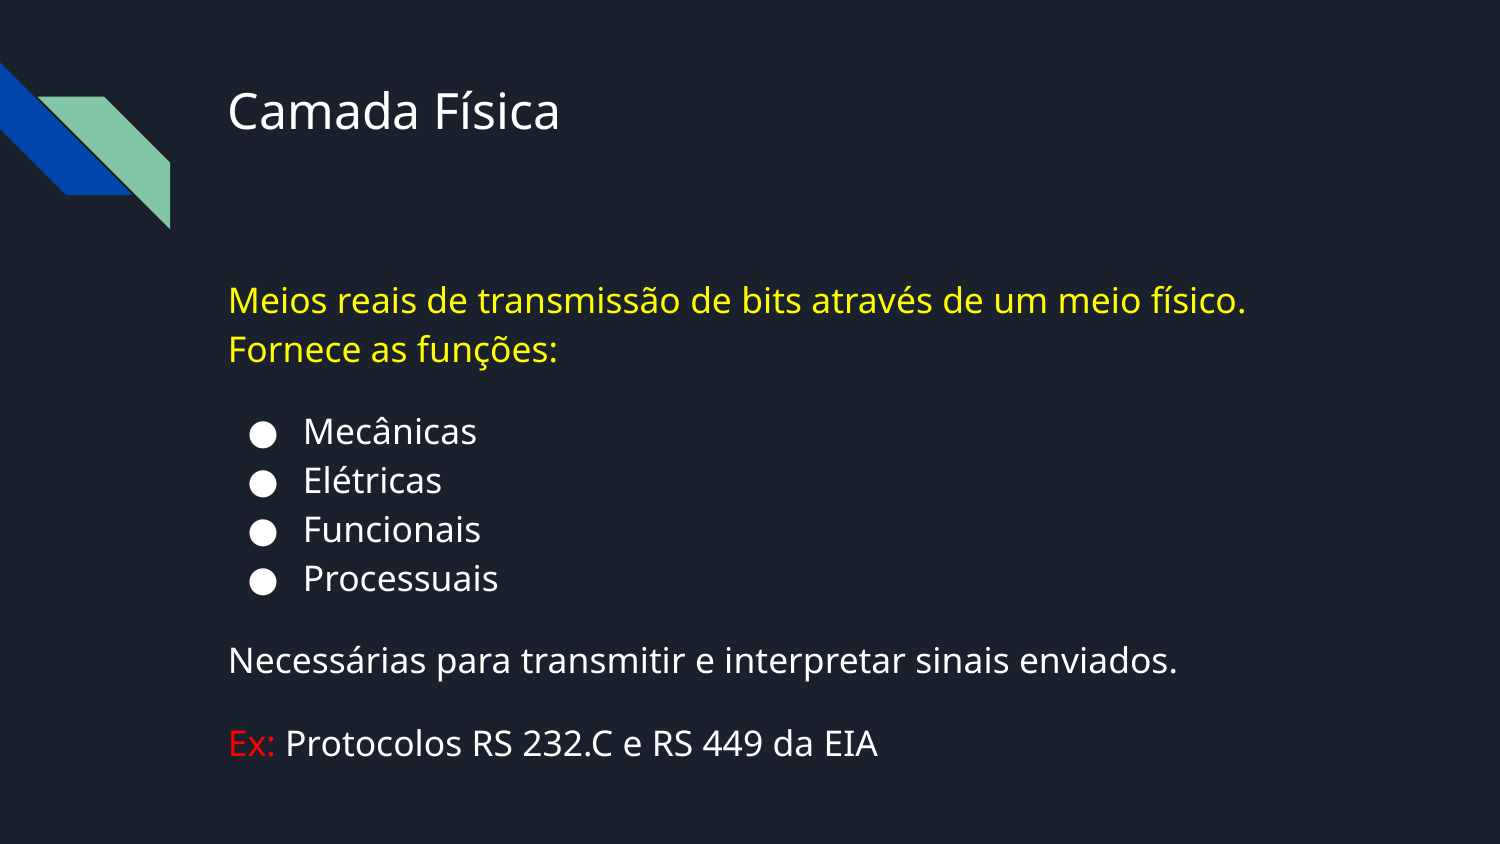

# Camada Física
Meios reais de transmissão de bits através de um meio físico. Fornece as funções:
Mecânicas
Elétricas
Funcionais
Processuais
Necessárias para transmitir e interpretar sinais enviados.
Ex: Protocolos RS 232.C e RS 449 da EIA